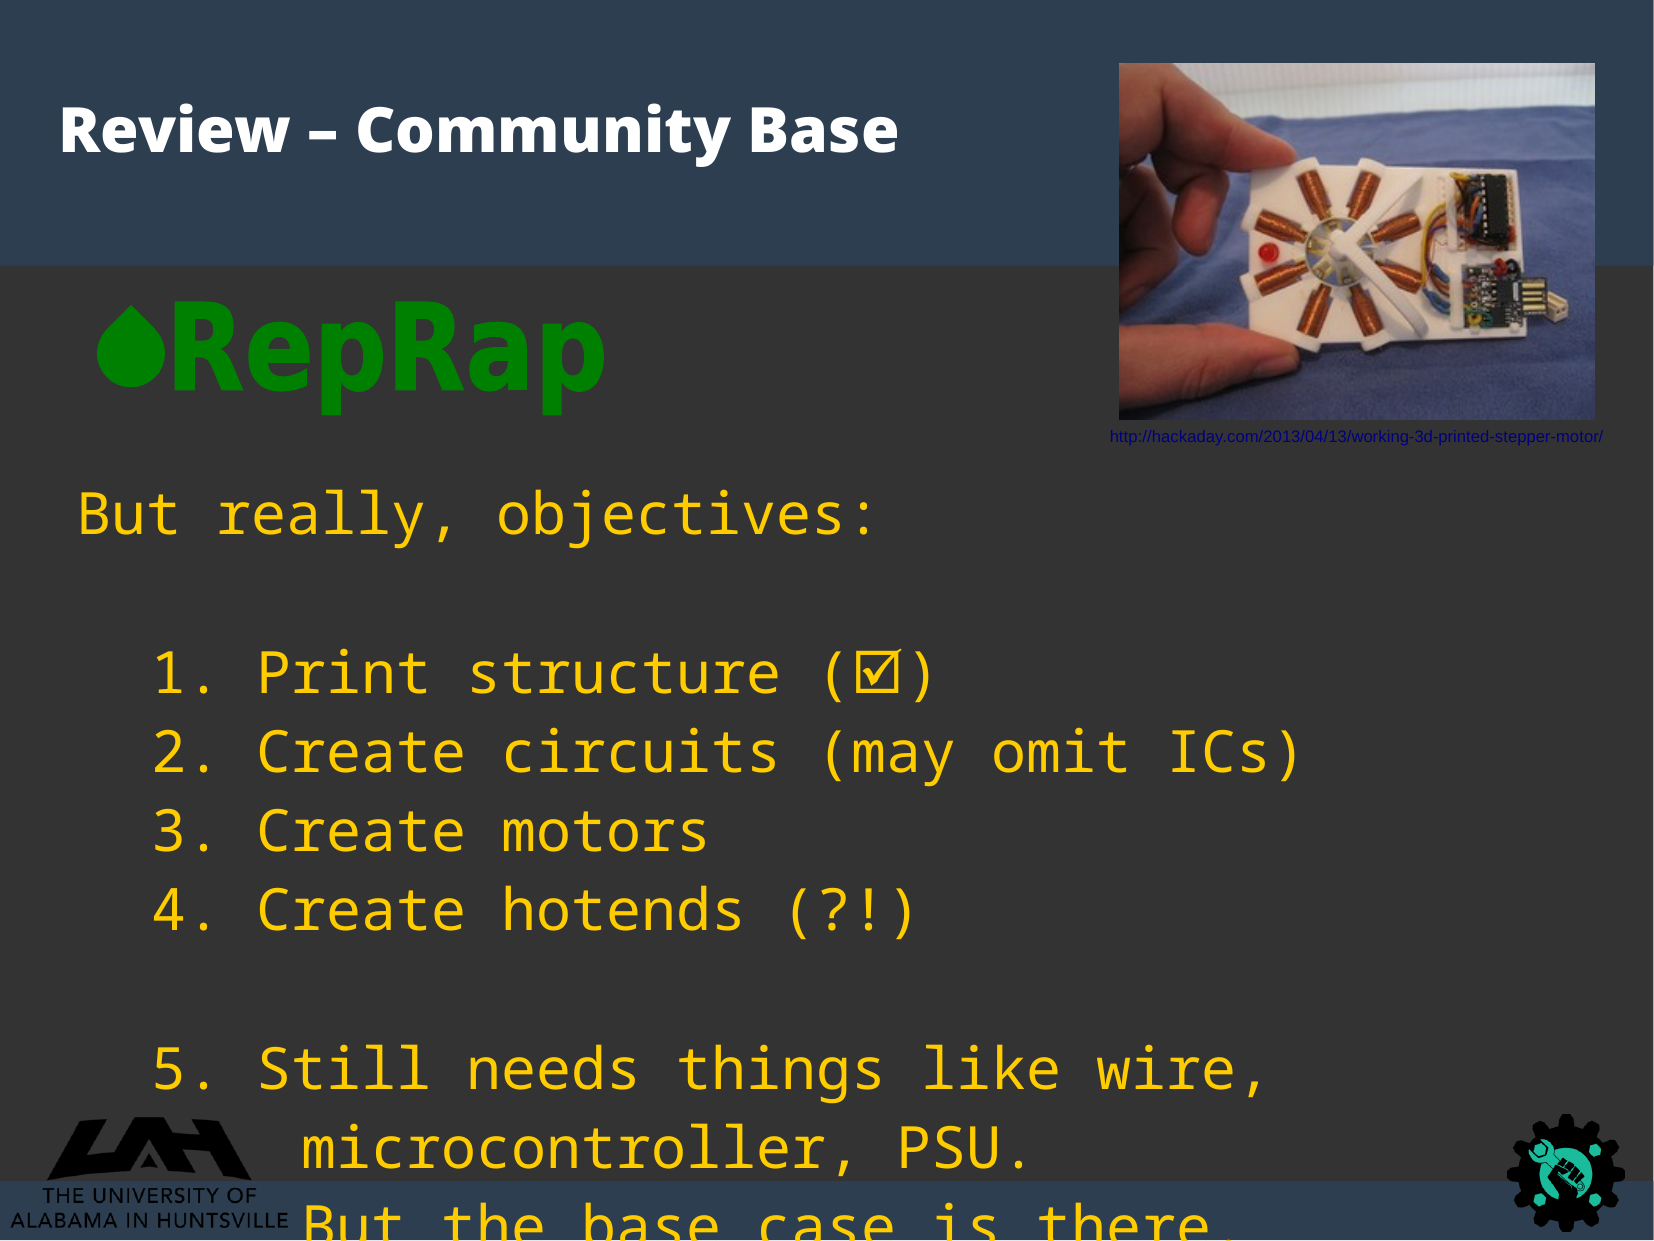

# Review – Community Base
http://hackaday.com/2013/04/13/working-3d-printed-stepper-motor/
But really, objectives:
	1. Print structure ()
	2. Create circuits (may omit ICs)
	3. Create motors
	4. Create hotends (?!)
	5. Still needs things like wire,
			microcontroller, PSU.
			But the base case is there.